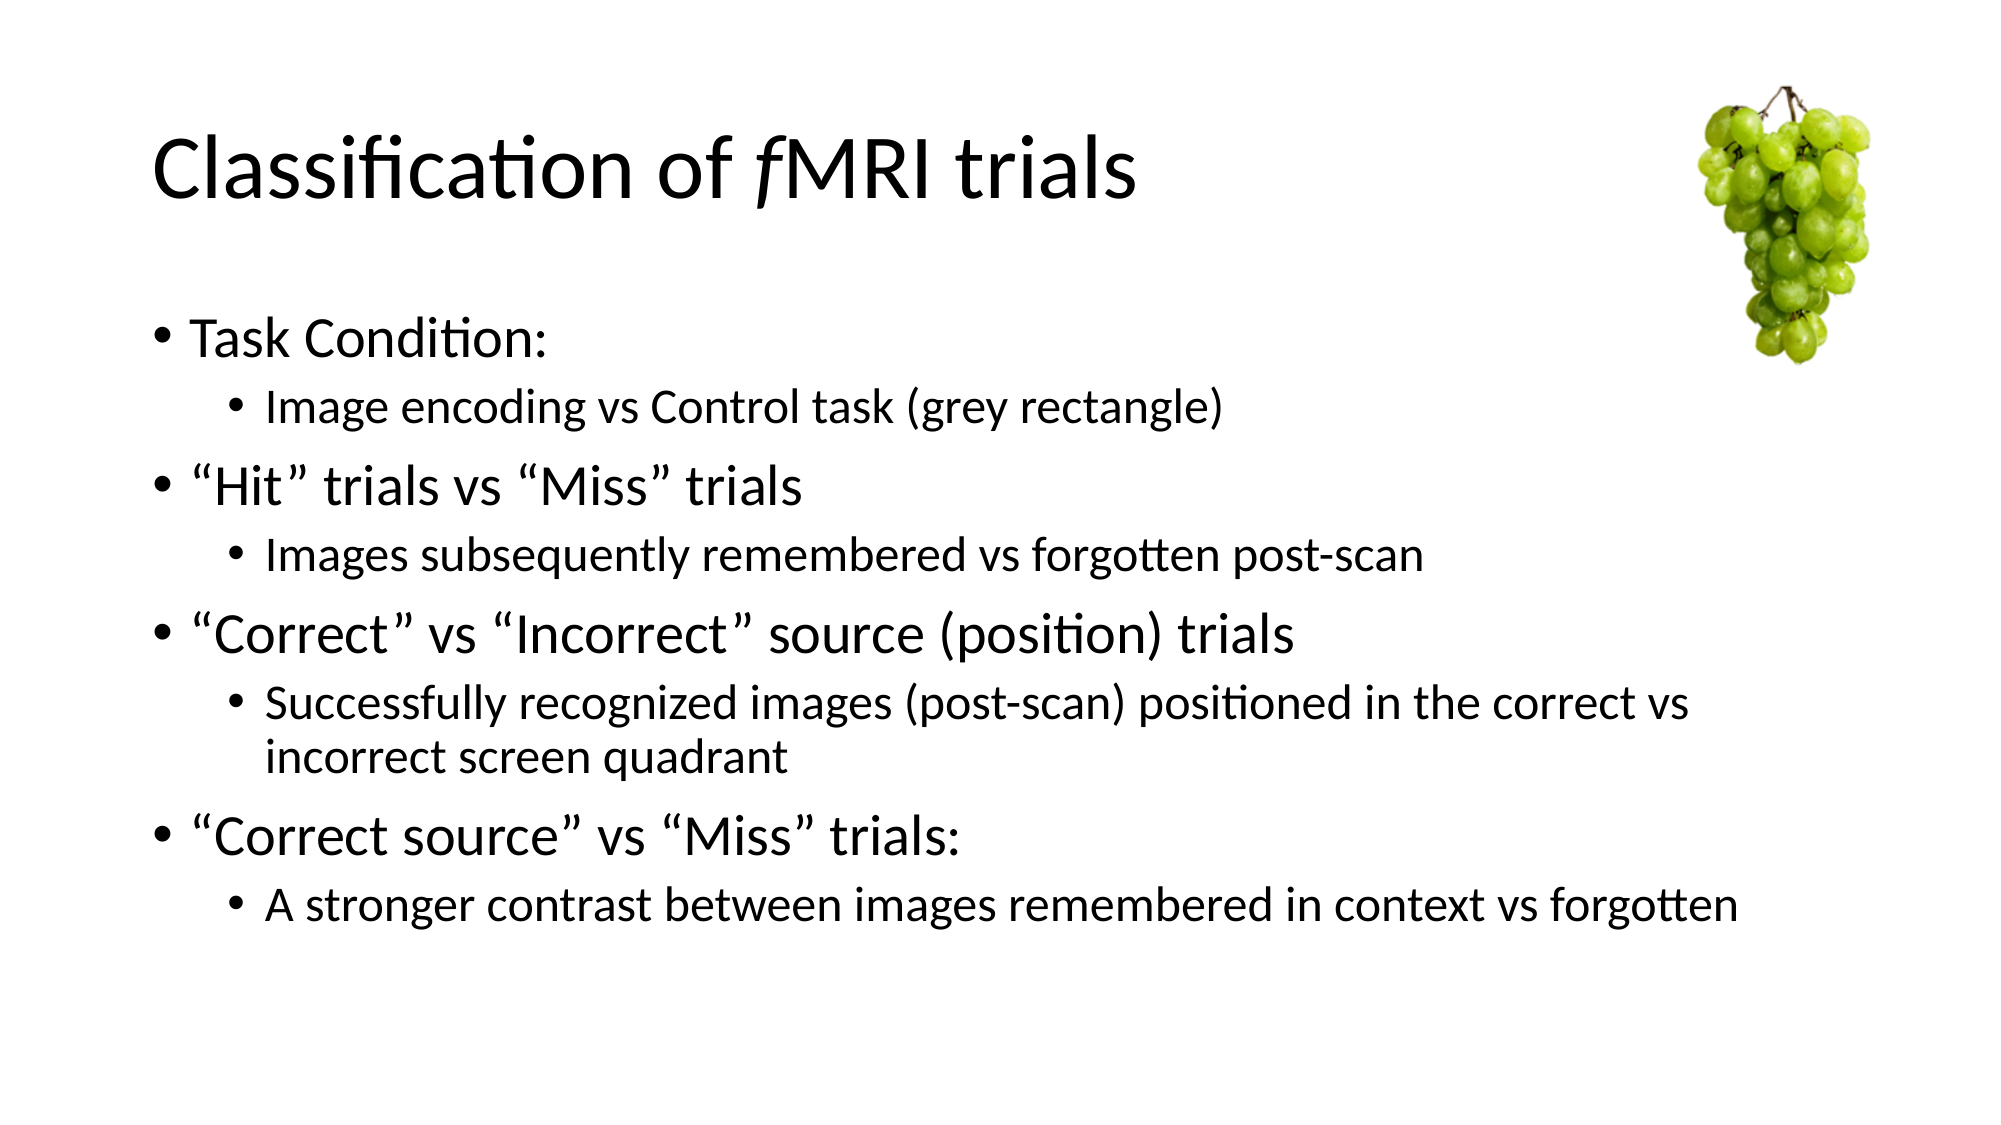

# Classification of fMRI trials
Task Condition:
Image encoding vs Control task (grey rectangle)
“Hit” trials vs “Miss” trials
Images subsequently remembered vs forgotten post-scan
“Correct” vs “Incorrect” source (position) trials
Successfully recognized images (post-scan) positioned in the correct vs incorrect screen quadrant
“Correct source” vs “Miss” trials:
A stronger contrast between images remembered in context vs forgotten